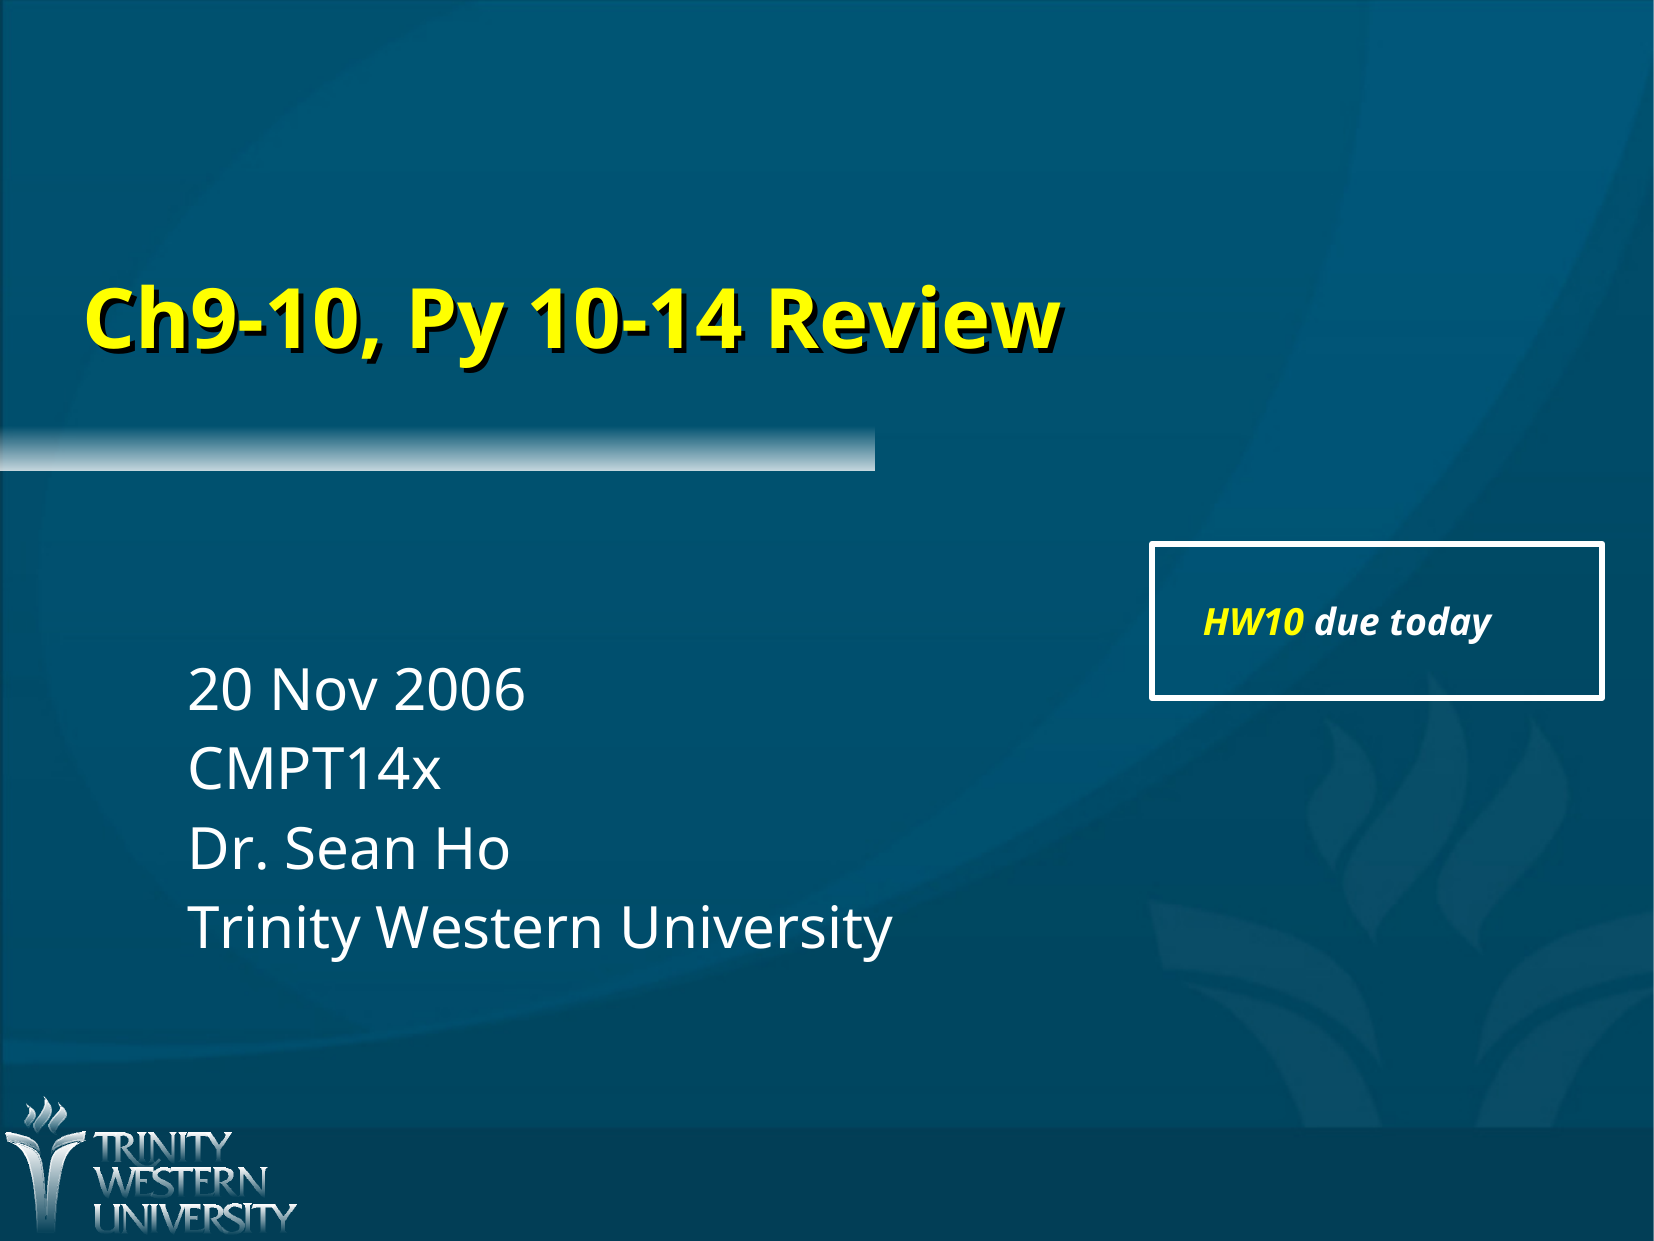

# Ch9-10, Py 10-14 Review
20 Nov 2006
CMPT14x
Dr. Sean Ho
Trinity Western University
HW10 due today